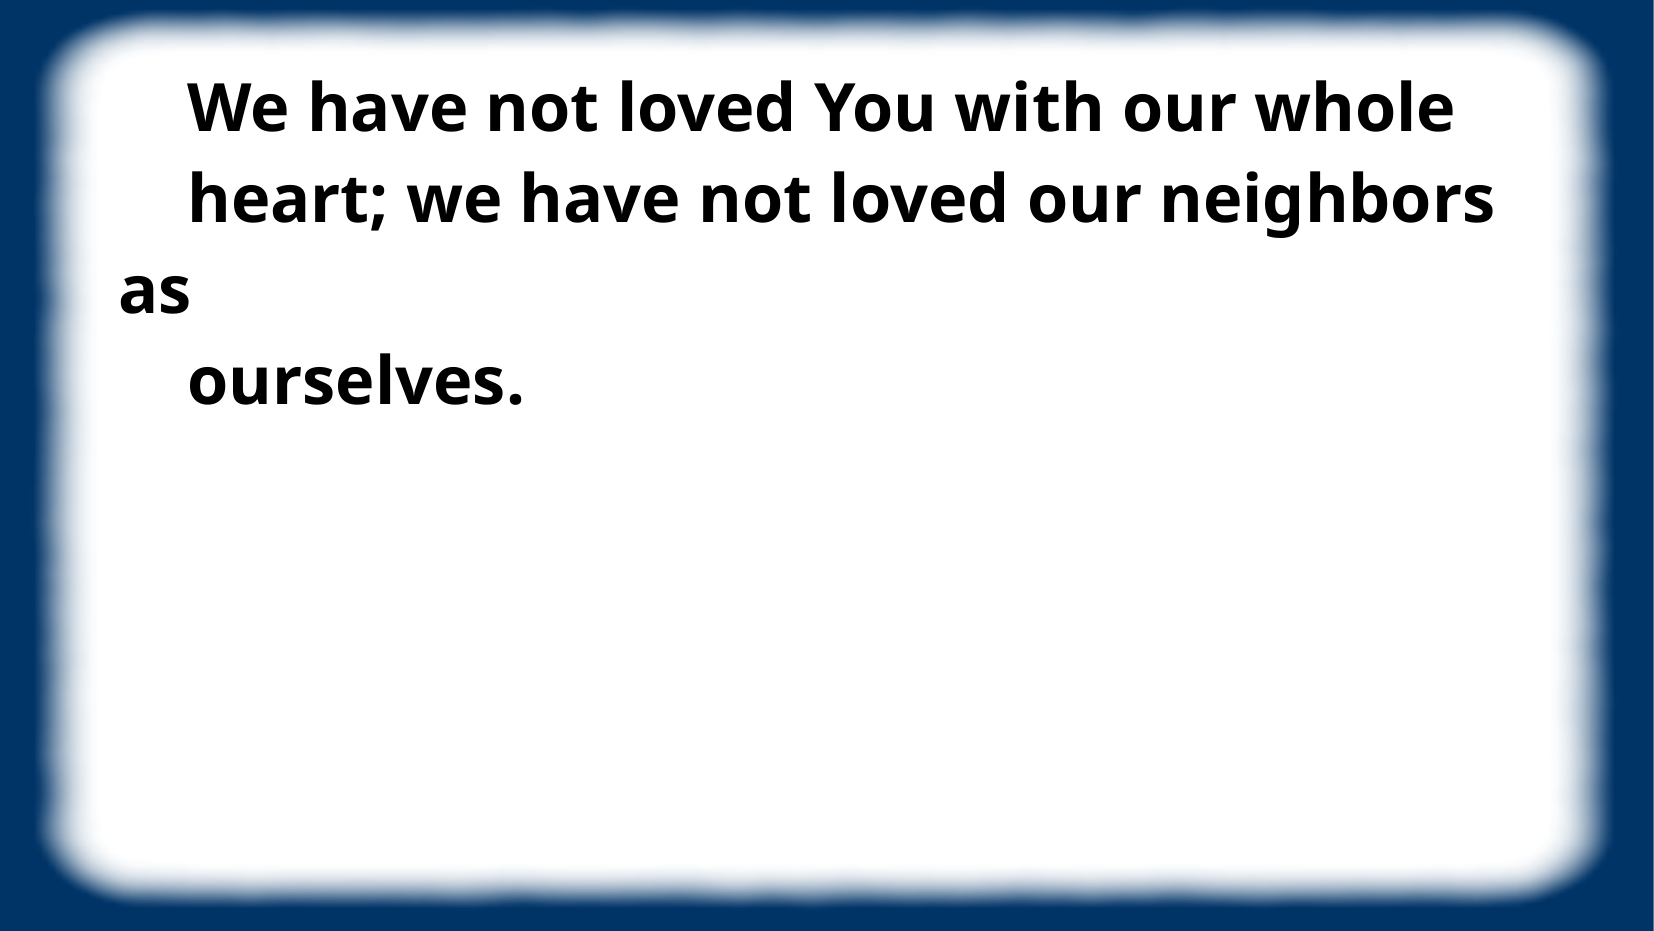

We have not loved You with our whole
 heart; we have not loved our neighbors as
 ourselves.